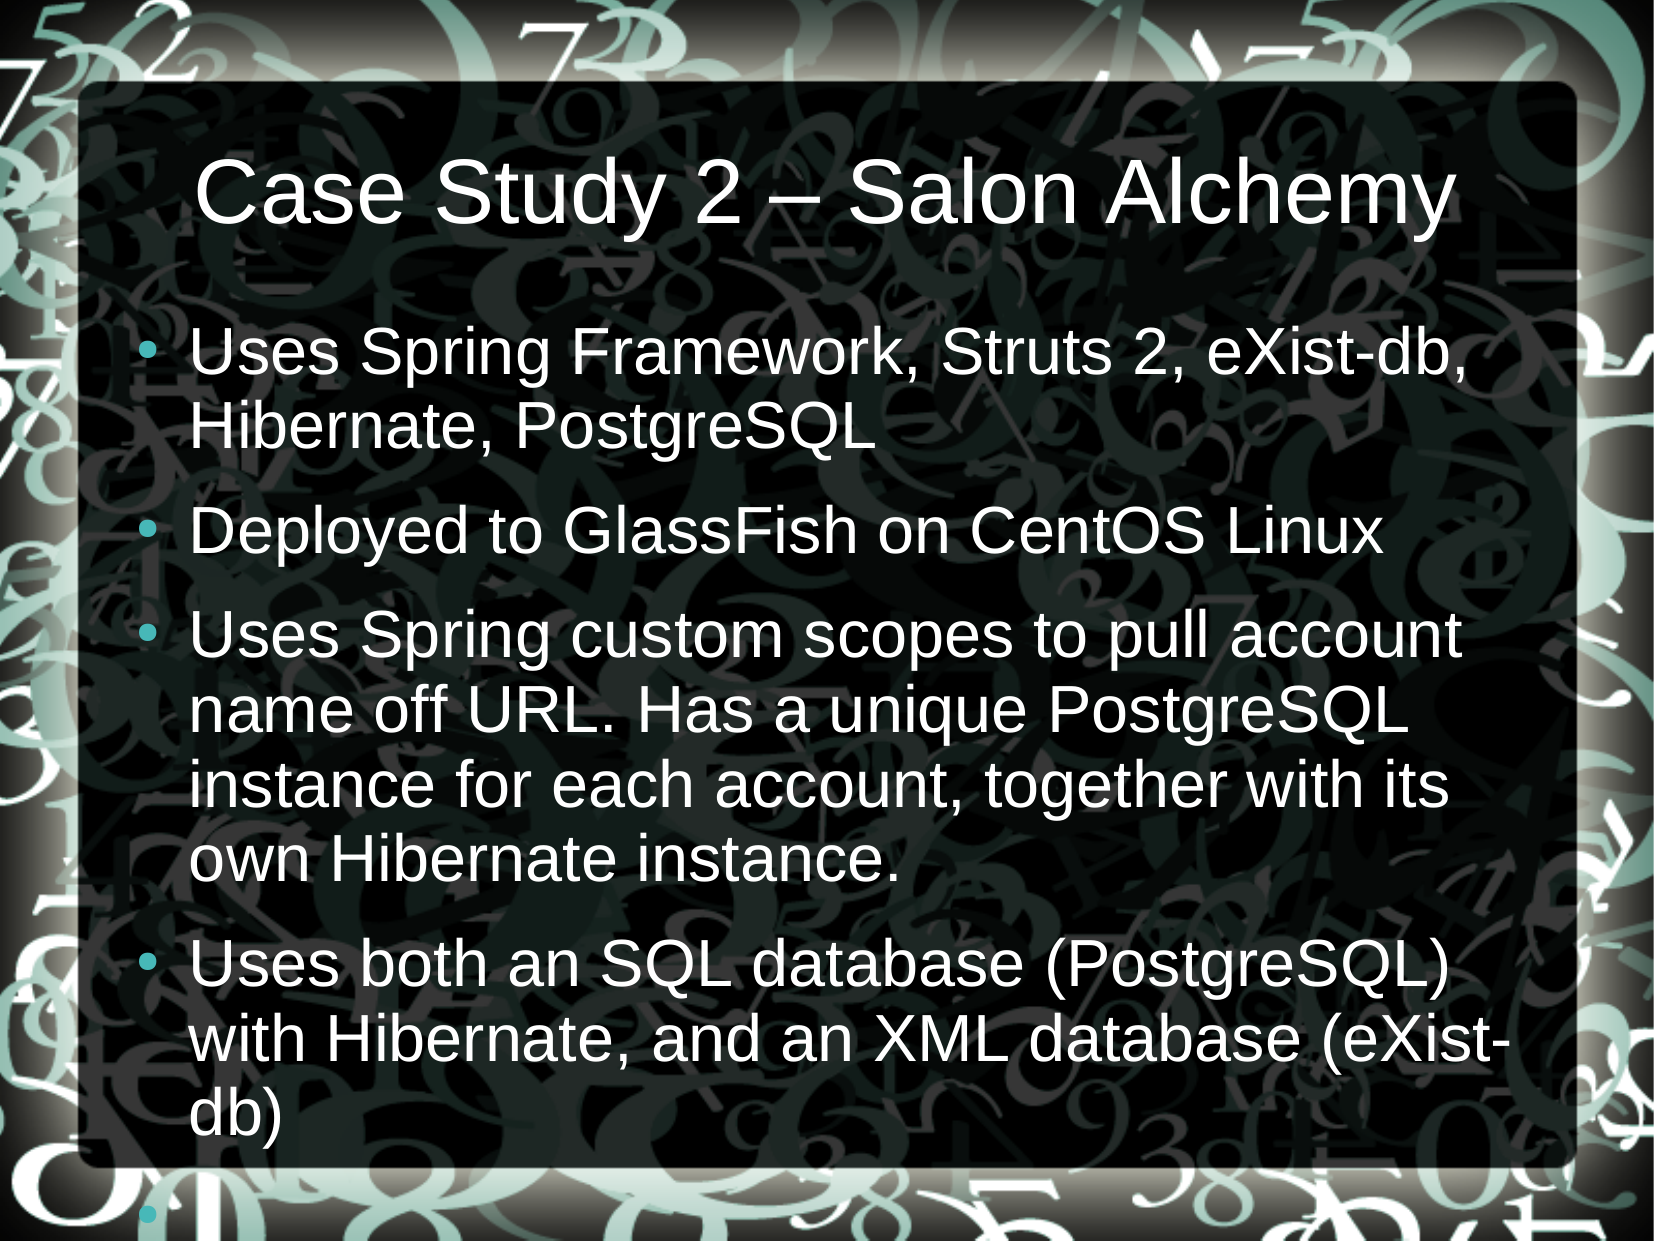

# Case Study 2 – Salon Alchemy
Uses Spring Framework, Struts 2, eXist-db, Hibernate, PostgreSQL
Deployed to GlassFish on CentOS Linux
Uses Spring custom scopes to pull account name off URL. Has a unique PostgreSQL instance for each account, together with its own Hibernate instance.
Uses both an SQL database (PostgreSQL) with Hibernate, and an XML database (eXist-db)